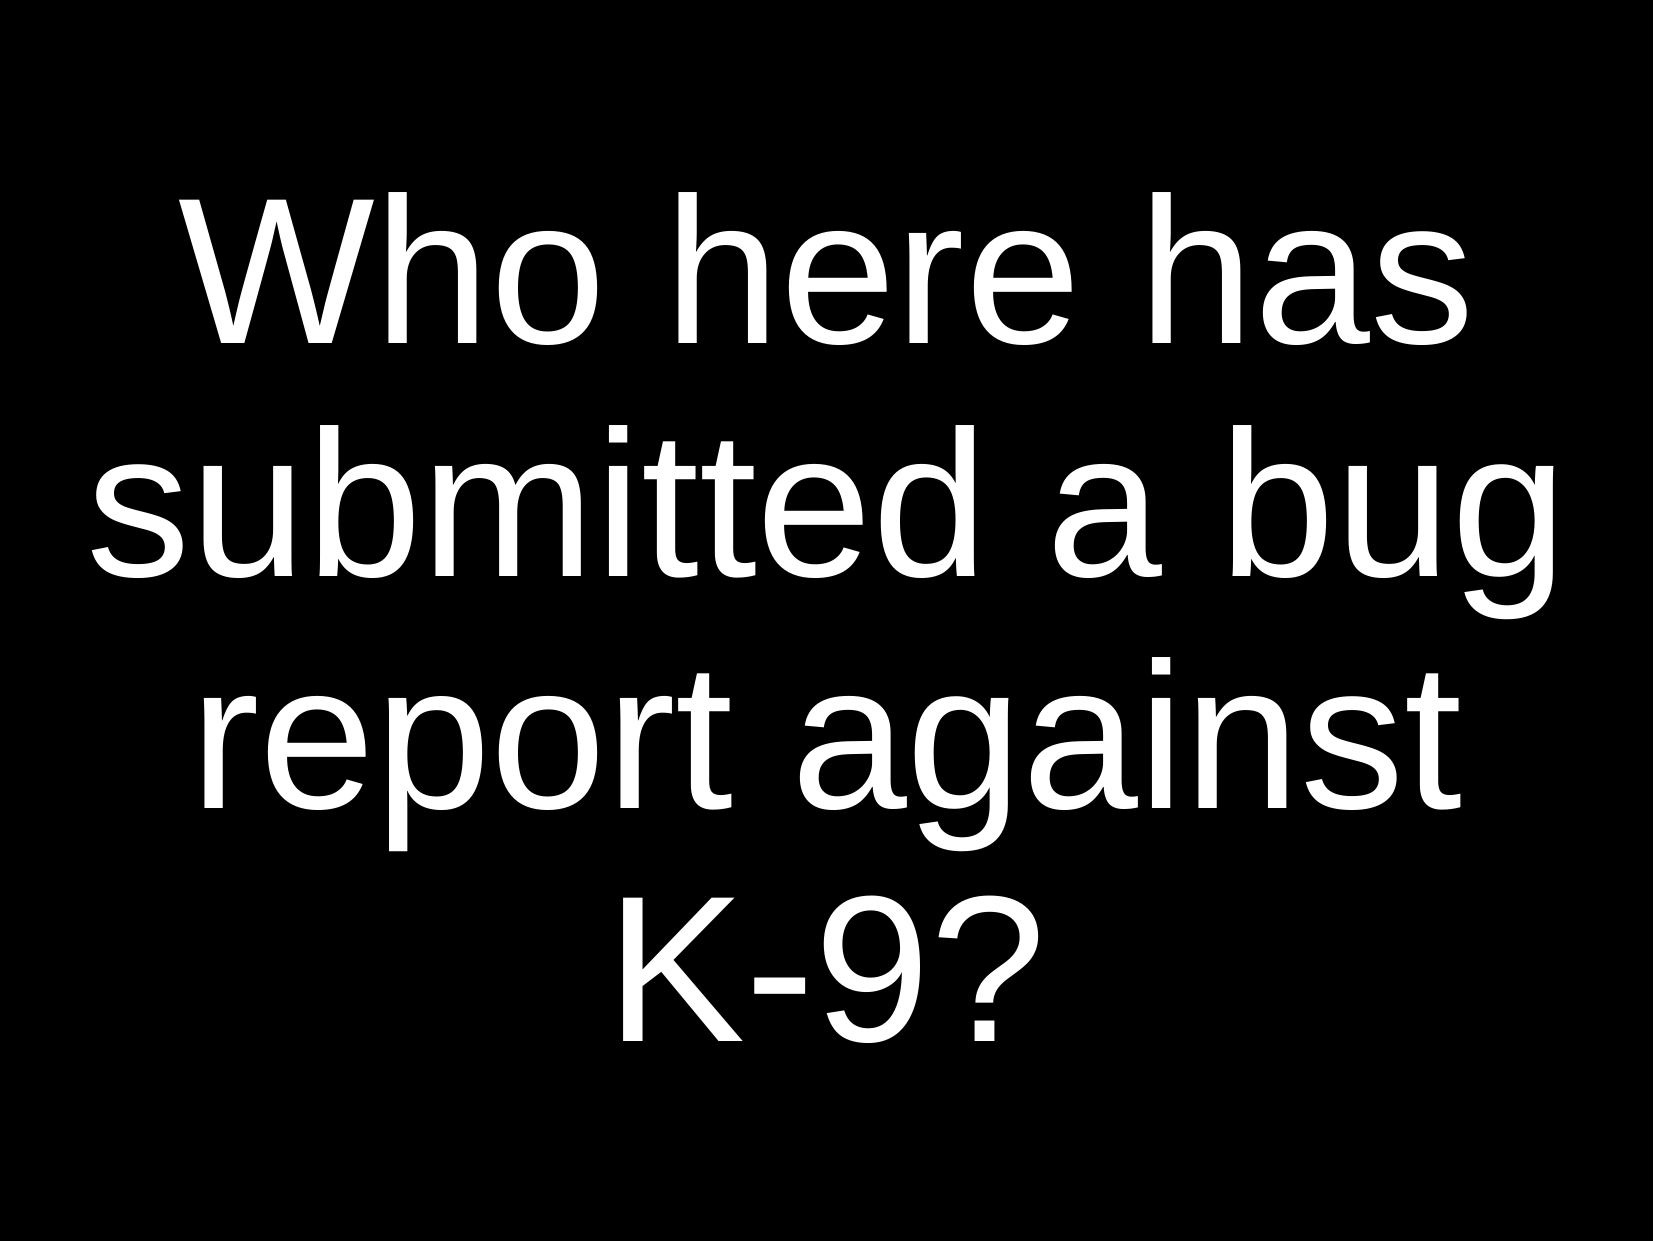

# Who here has submitted a bug report against K-9?